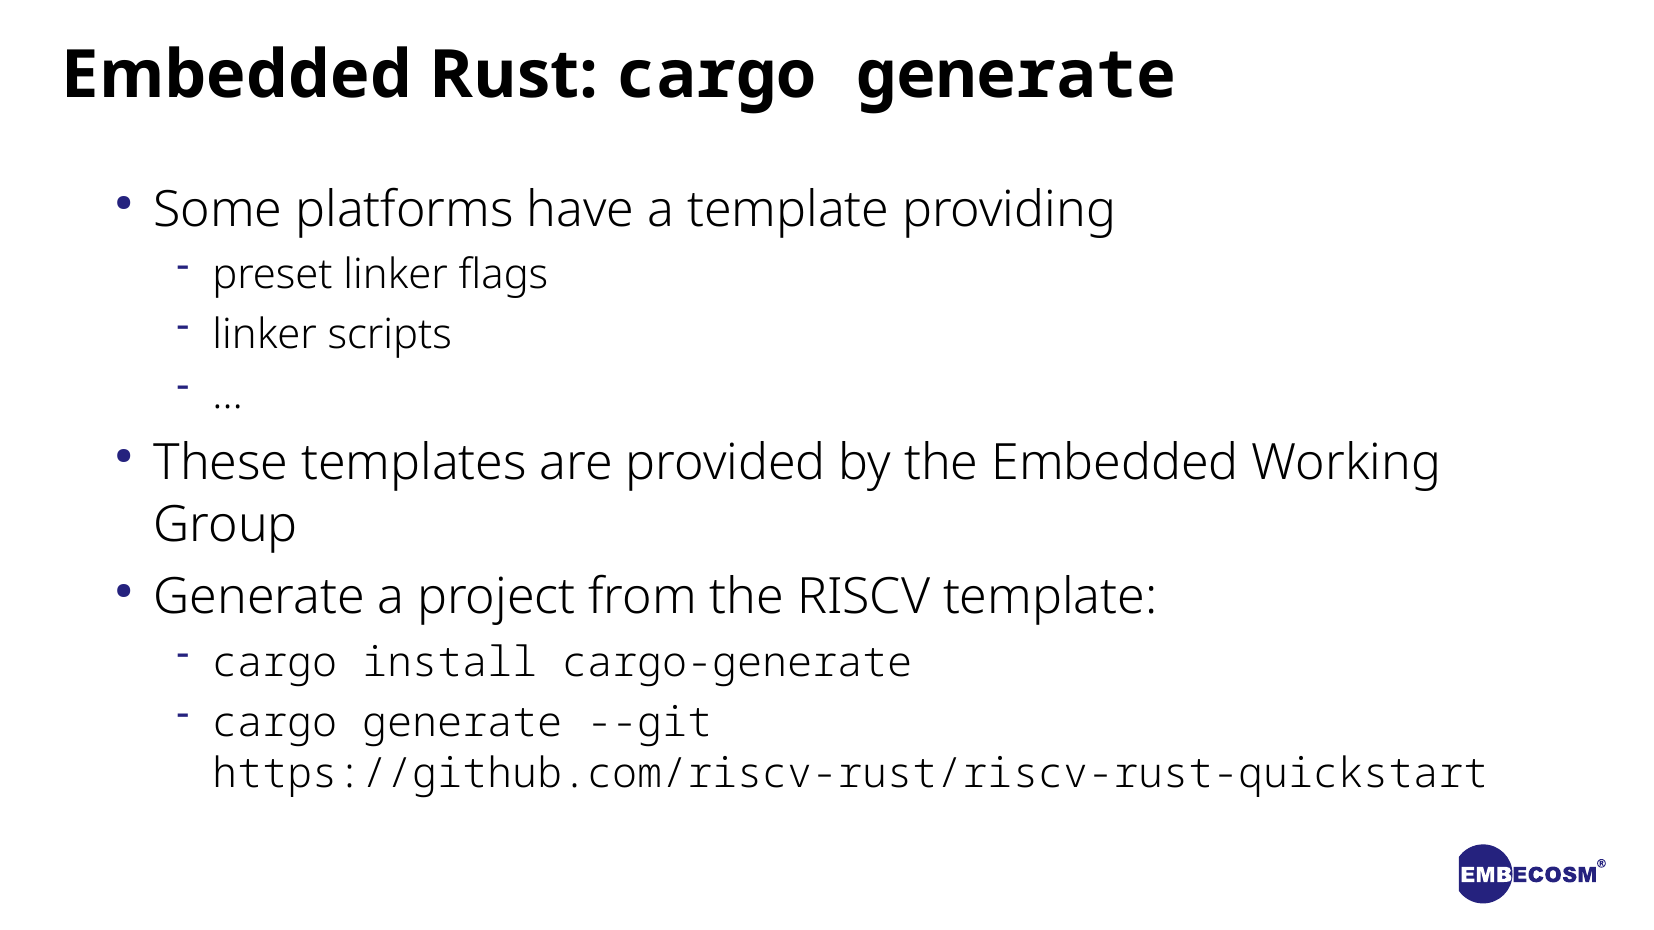

# Embedded Rust: cargo generate
Some platforms have a template providing
preset linker flags
linker scripts
…
These templates are provided by the Embedded Working Group
Generate a project from the RISCV template:
cargo install cargo-generate
cargo generate --git https://github.com/riscv-rust/riscv-rust-quickstart